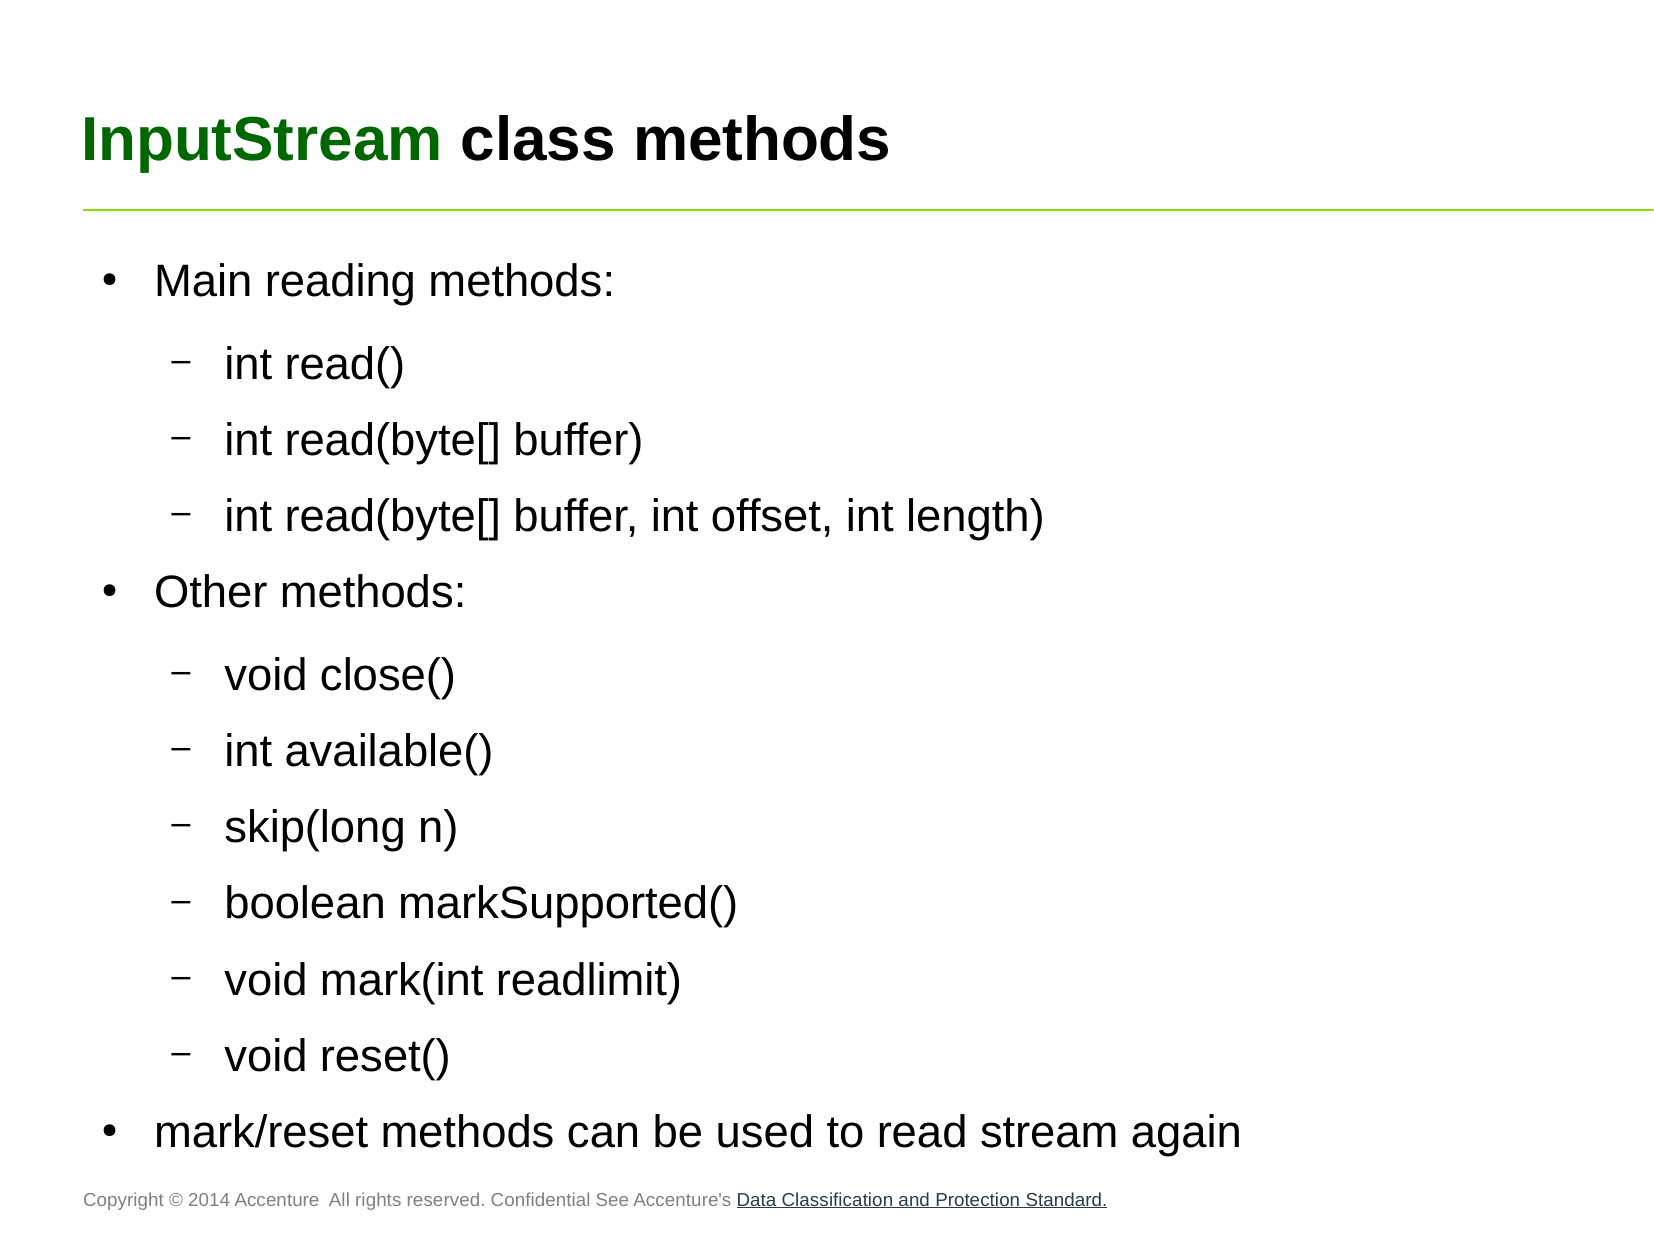

# InputStream class methods
Main reading methods:
int read()
int read(byte[] buffer)
int read(byte[] buffer, int offset, int length)
Other methods:
void close()
int available()
skip(long n)
boolean markSupported()
void mark(int readlimit)
void reset()
mark/reset methods can be used to read stream again